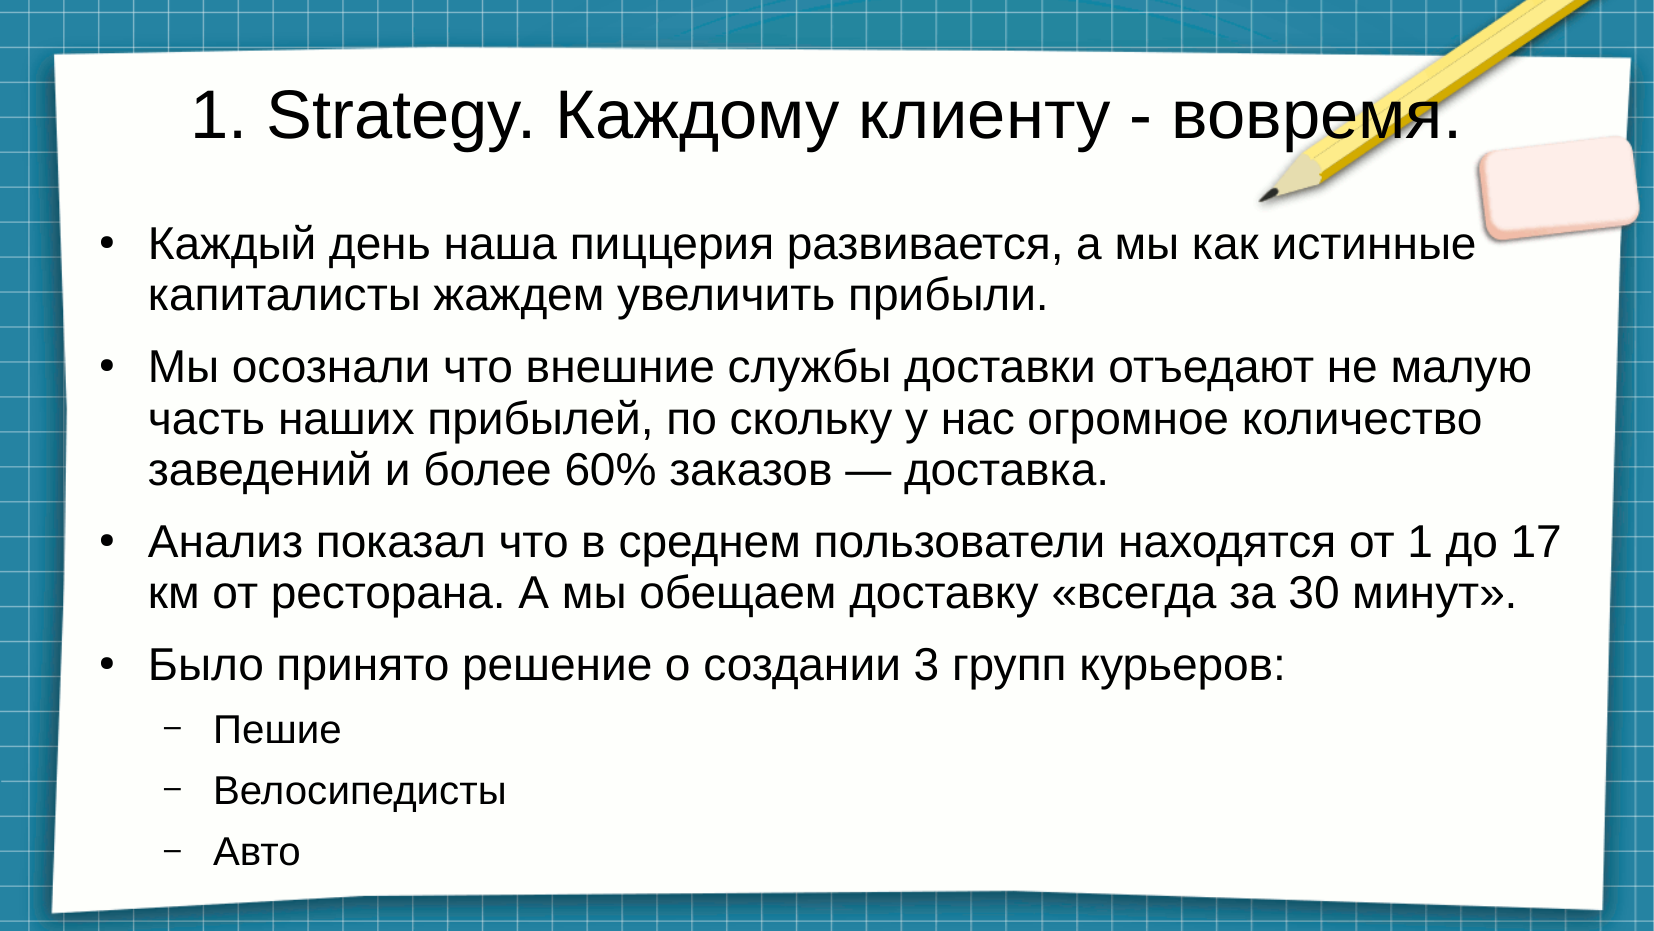

# 1. Strategy. Каждому клиенту - вовремя.
Каждый день наша пиццерия развивается, а мы как истинные капиталисты жаждем увеличить прибыли.
Мы осознали что внешние службы доставки отъедают не малую часть наших прибылей, по скольку у нас огромное количество заведений и более 60% заказов — доставка.
Анализ показал что в среднем пользователи находятся от 1 до 17 км от ресторана. А мы обещаем доставку «всегда за 30 минут».
Было принято решение о создании 3 групп курьеров:
Пешие
Велосипедисты
Авто